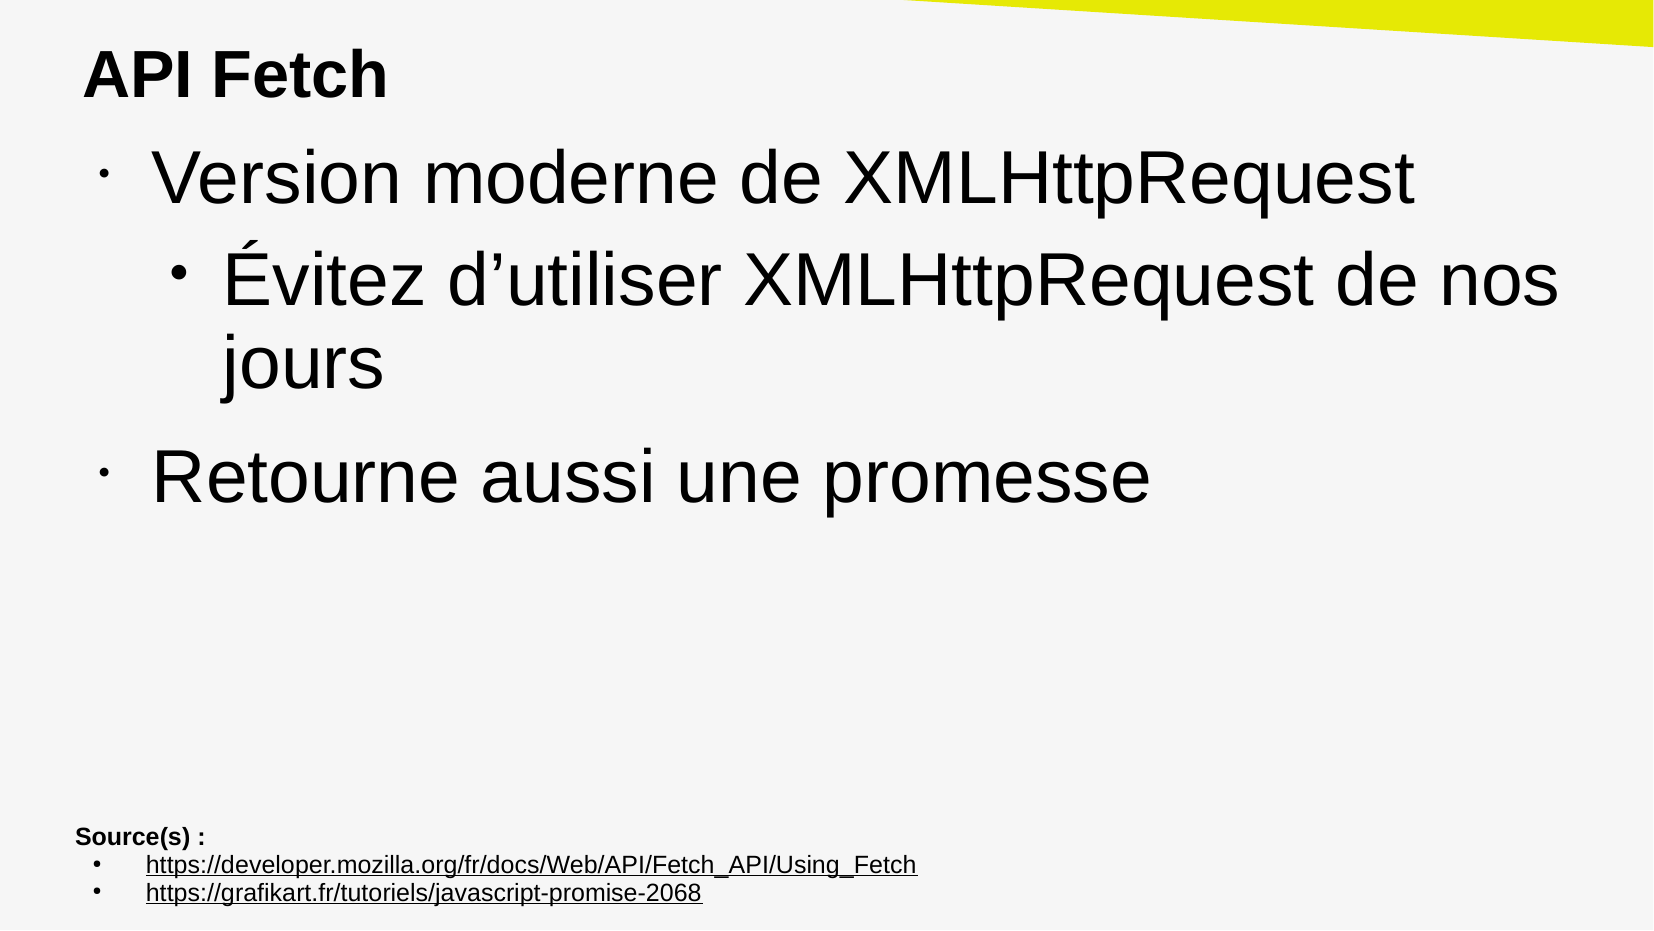

# API Fetch
Version moderne de XMLHttpRequest
Évitez d’utiliser XMLHttpRequest de nos jours
Retourne aussi une promesse
Source(s) :
https://developer.mozilla.org/fr/docs/Web/API/Fetch_API/Using_Fetch
https://grafikart.fr/tutoriels/javascript-promise-2068